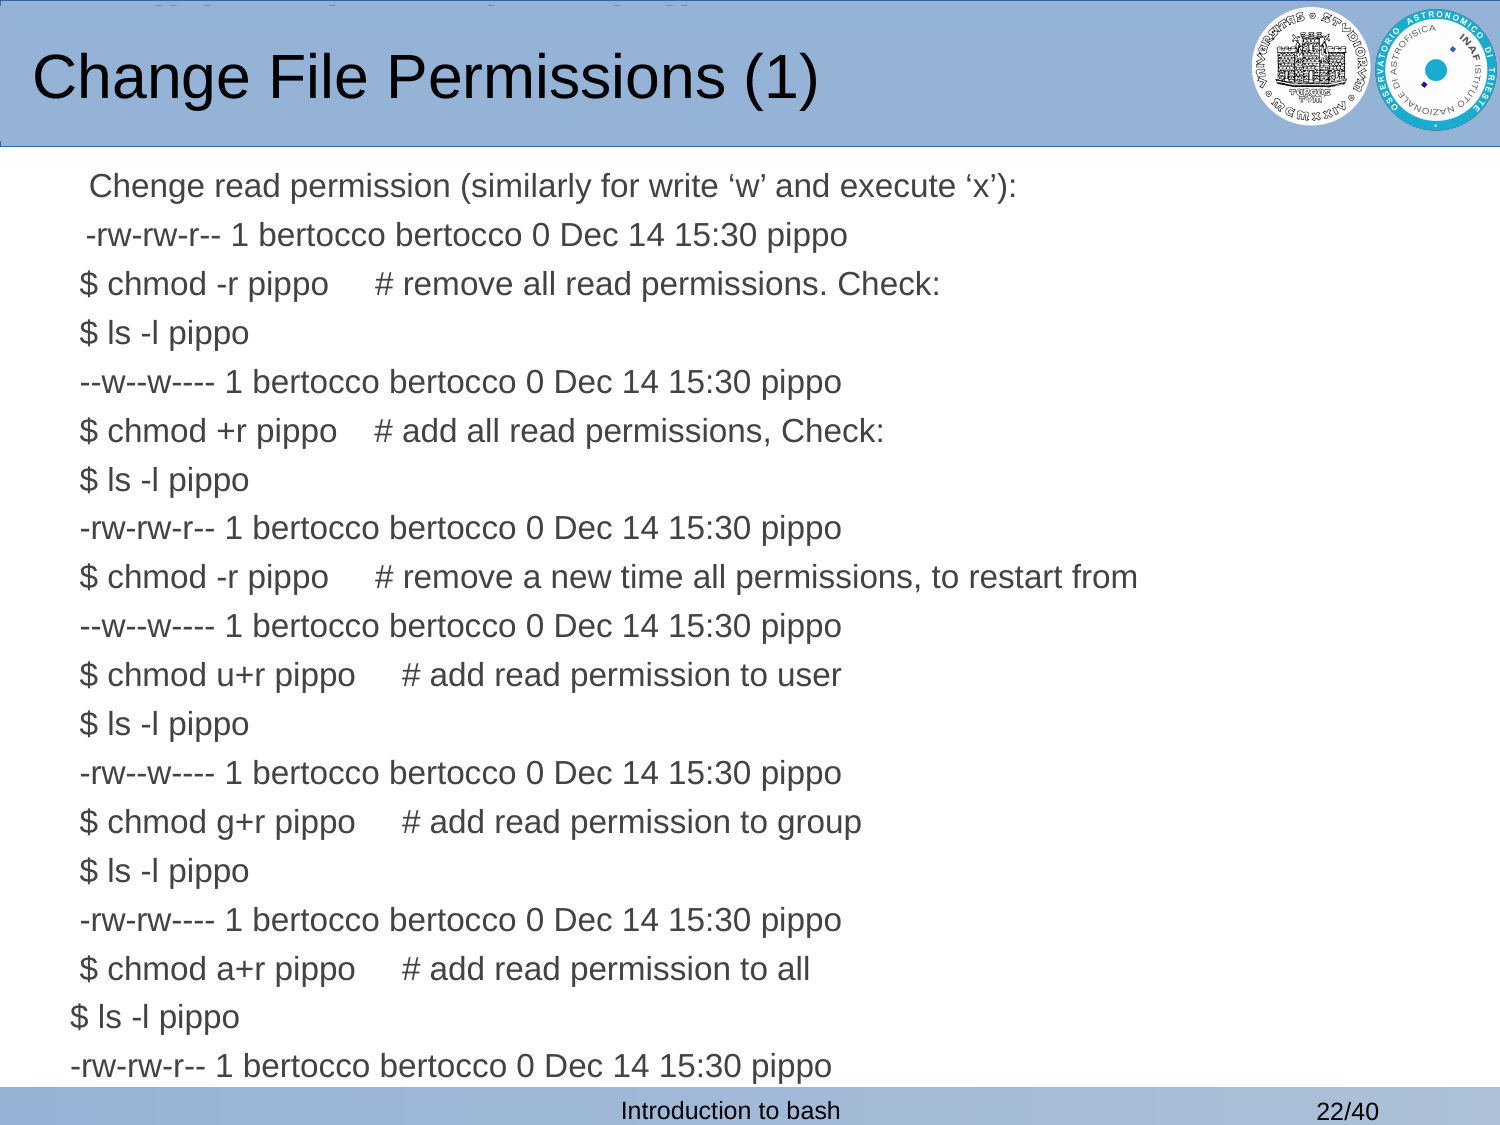

# Traditional service delivery
File manipulation commands
Change File Permissions (1)
 Chenge read permission (similarly for write ‘w’ and execute ‘x’):
-rw-rw-r-- 1 bertocco bertocco 0 Dec 14 15:30 pippo
 $ chmod -r pippo # remove all read permissions. Check:
 $ ls -l pippo
 --w--w---- 1 bertocco bertocco 0 Dec 14 15:30 pippo
 $ chmod +r pippo # add all read permissions, Check:
 $ ls -l pippo
 -rw-rw-r-- 1 bertocco bertocco 0 Dec 14 15:30 pippo
 $ chmod -r pippo # remove a new time all permissions, to restart from
 --w--w---- 1 bertocco bertocco 0 Dec 14 15:30 pippo
 $ chmod u+r pippo # add read permission to user
 $ ls -l pippo
 -rw--w---- 1 bertocco bertocco 0 Dec 14 15:30 pippo
 $ chmod g+r pippo # add read permission to group
 $ ls -l pippo
 -rw-rw---- 1 bertocco bertocco 0 Dec 14 15:30 pippo
 $ chmod a+r pippo # add read permission to all
 $ ls -l pippo
 -rw-rw-r-- 1 bertocco bertocco 0 Dec 14 15:30 pippo